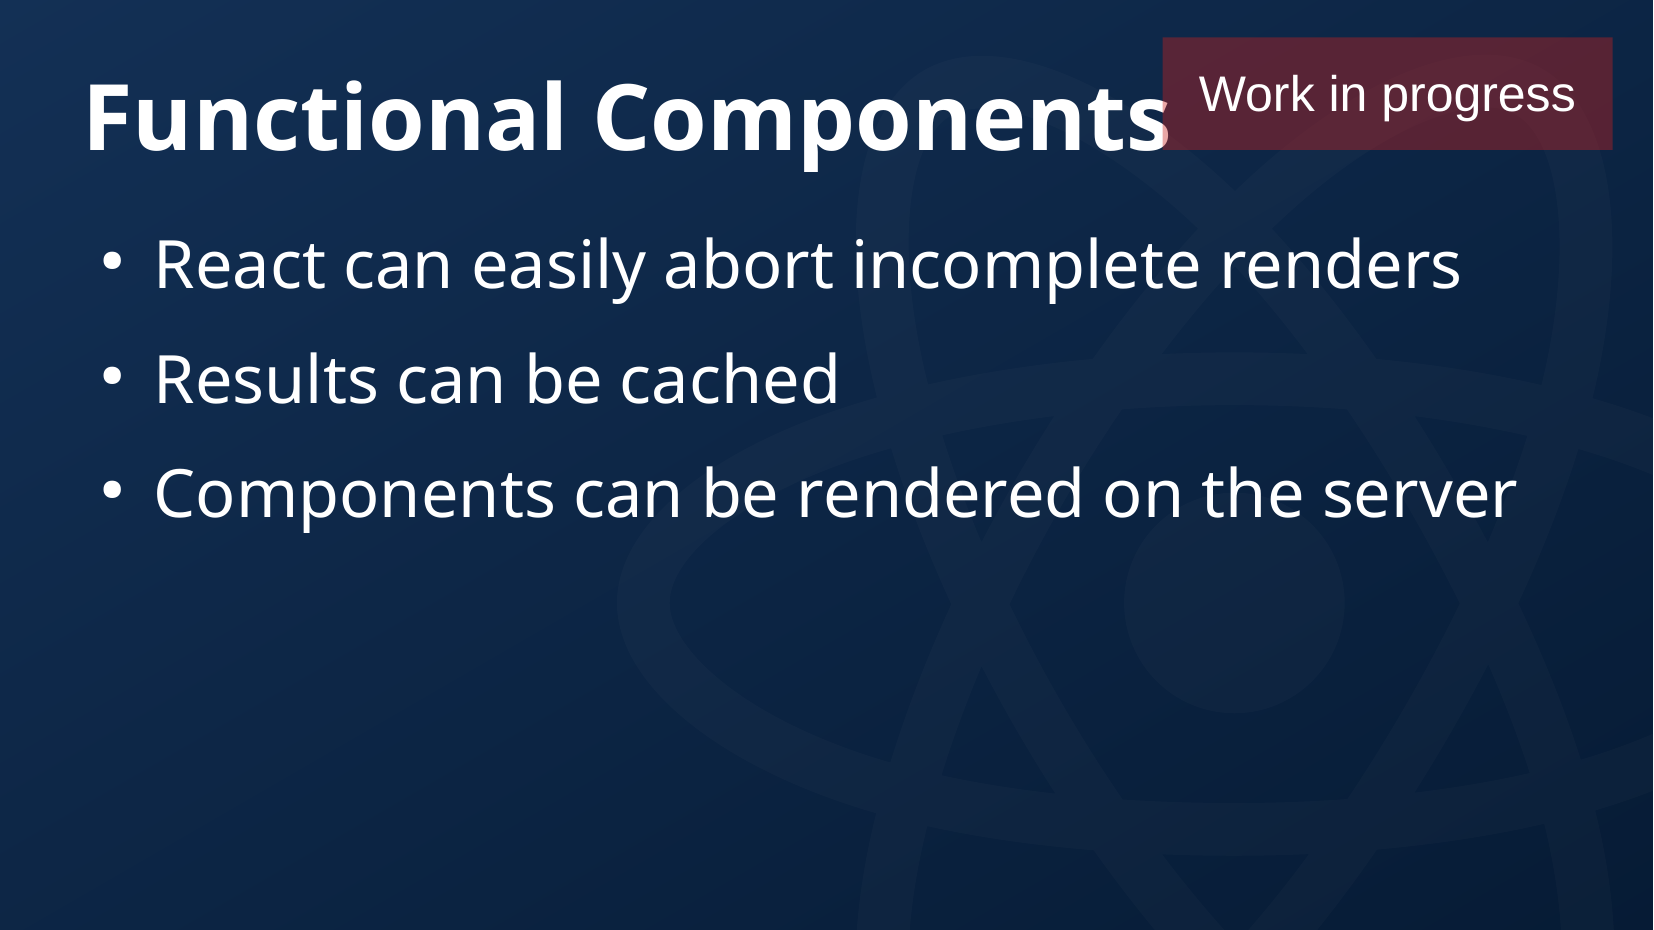

# Functional Components
Work in progress
React can easily abort incomplete renders
Results can be cached
Components can be rendered on the server